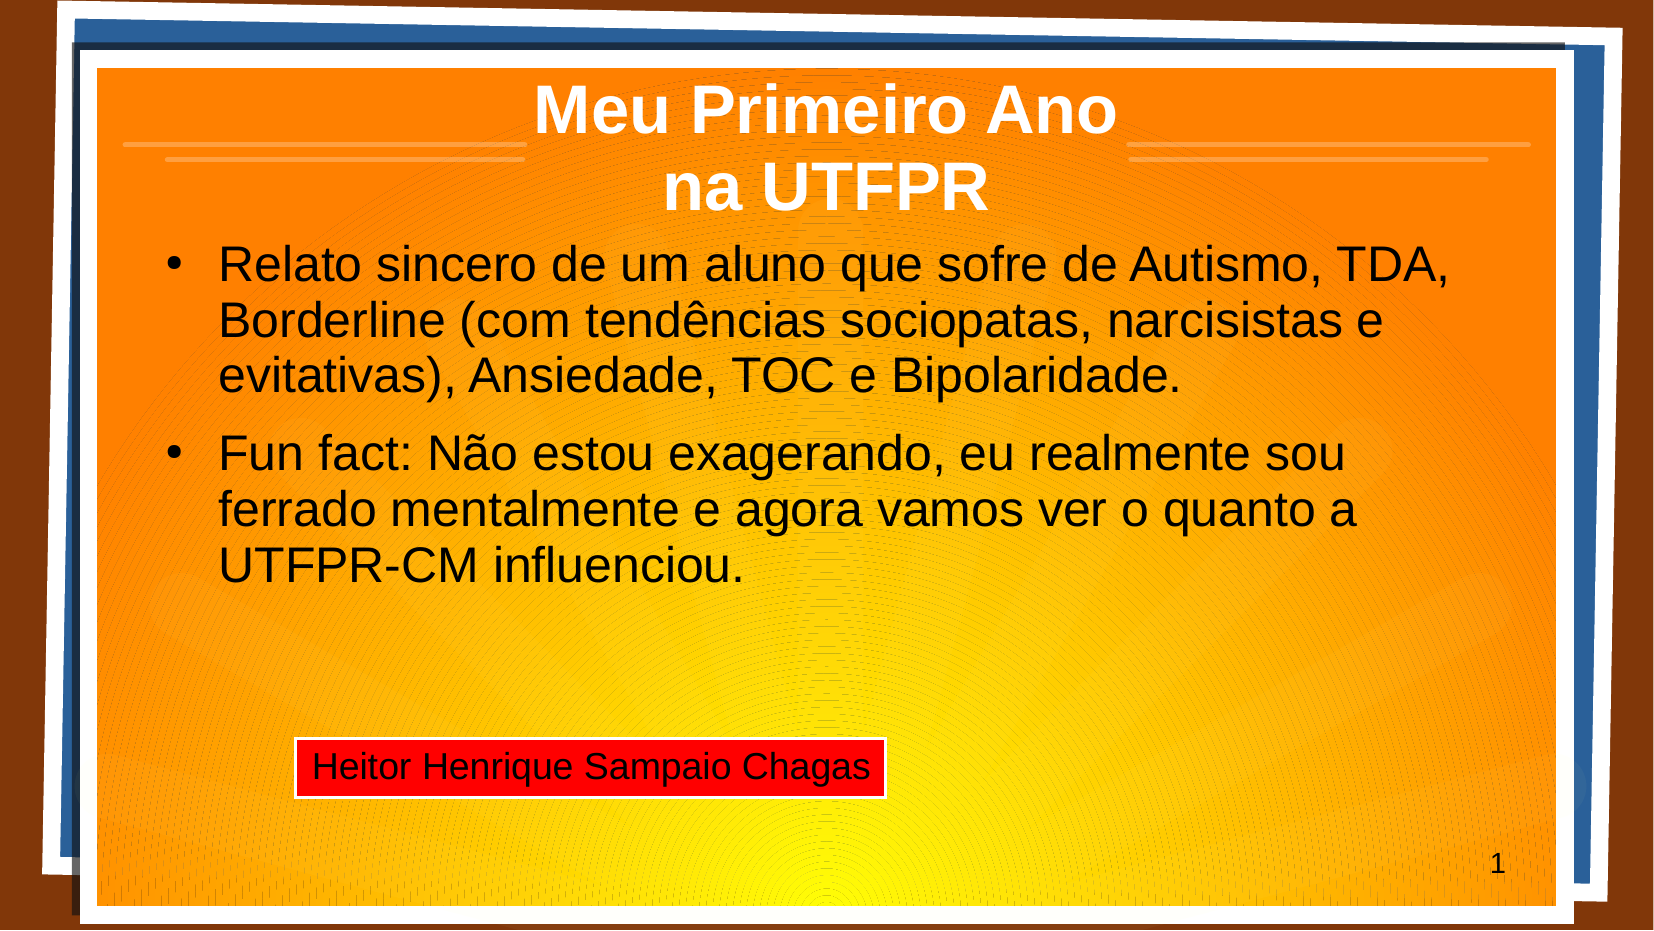

# Meu Primeiro Ano na UTFPR
Relato sincero de um aluno que sofre de Autismo, TDA, Borderline (com tendências sociopatas, narcisistas e evitativas), Ansiedade, TOC e Bipolaridade.
Fun fact: Não estou exagerando, eu realmente sou ferrado mentalmente e agora vamos ver o quanto a UTFPR-CM influenciou.
Heitor Henrique Sampaio Chagas
1